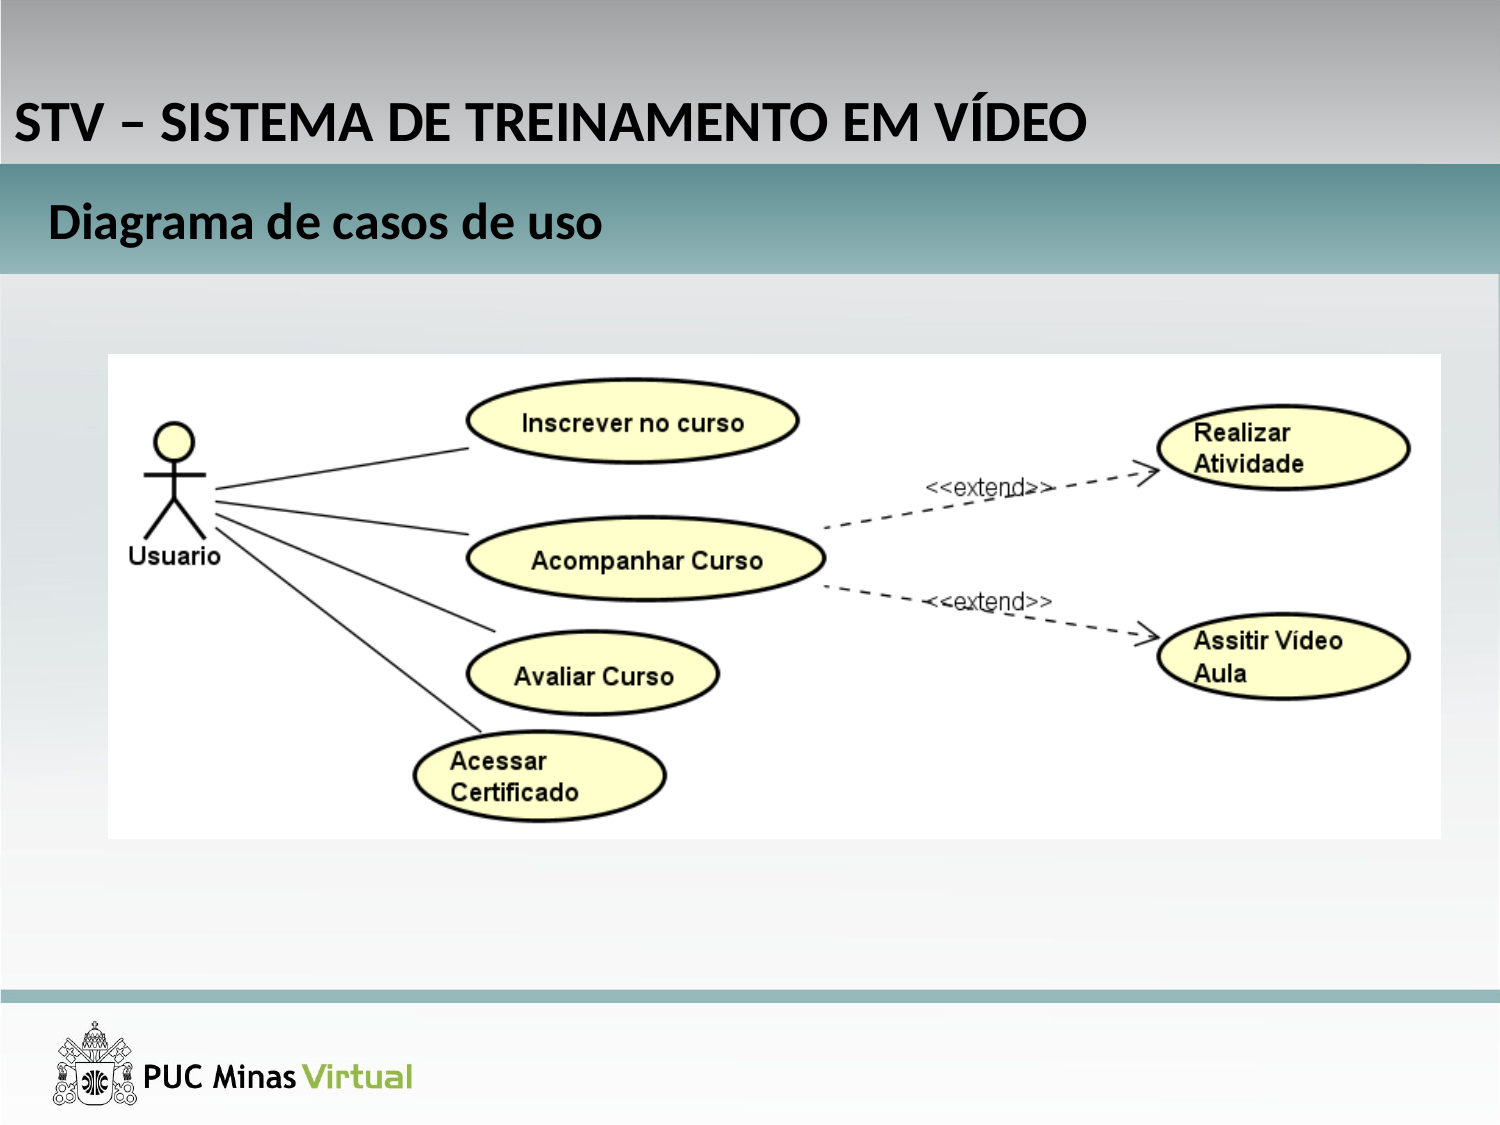

STV – SISTEMA DE TREINAMENTO EM VÍDEO
Diagrama de casos de uso